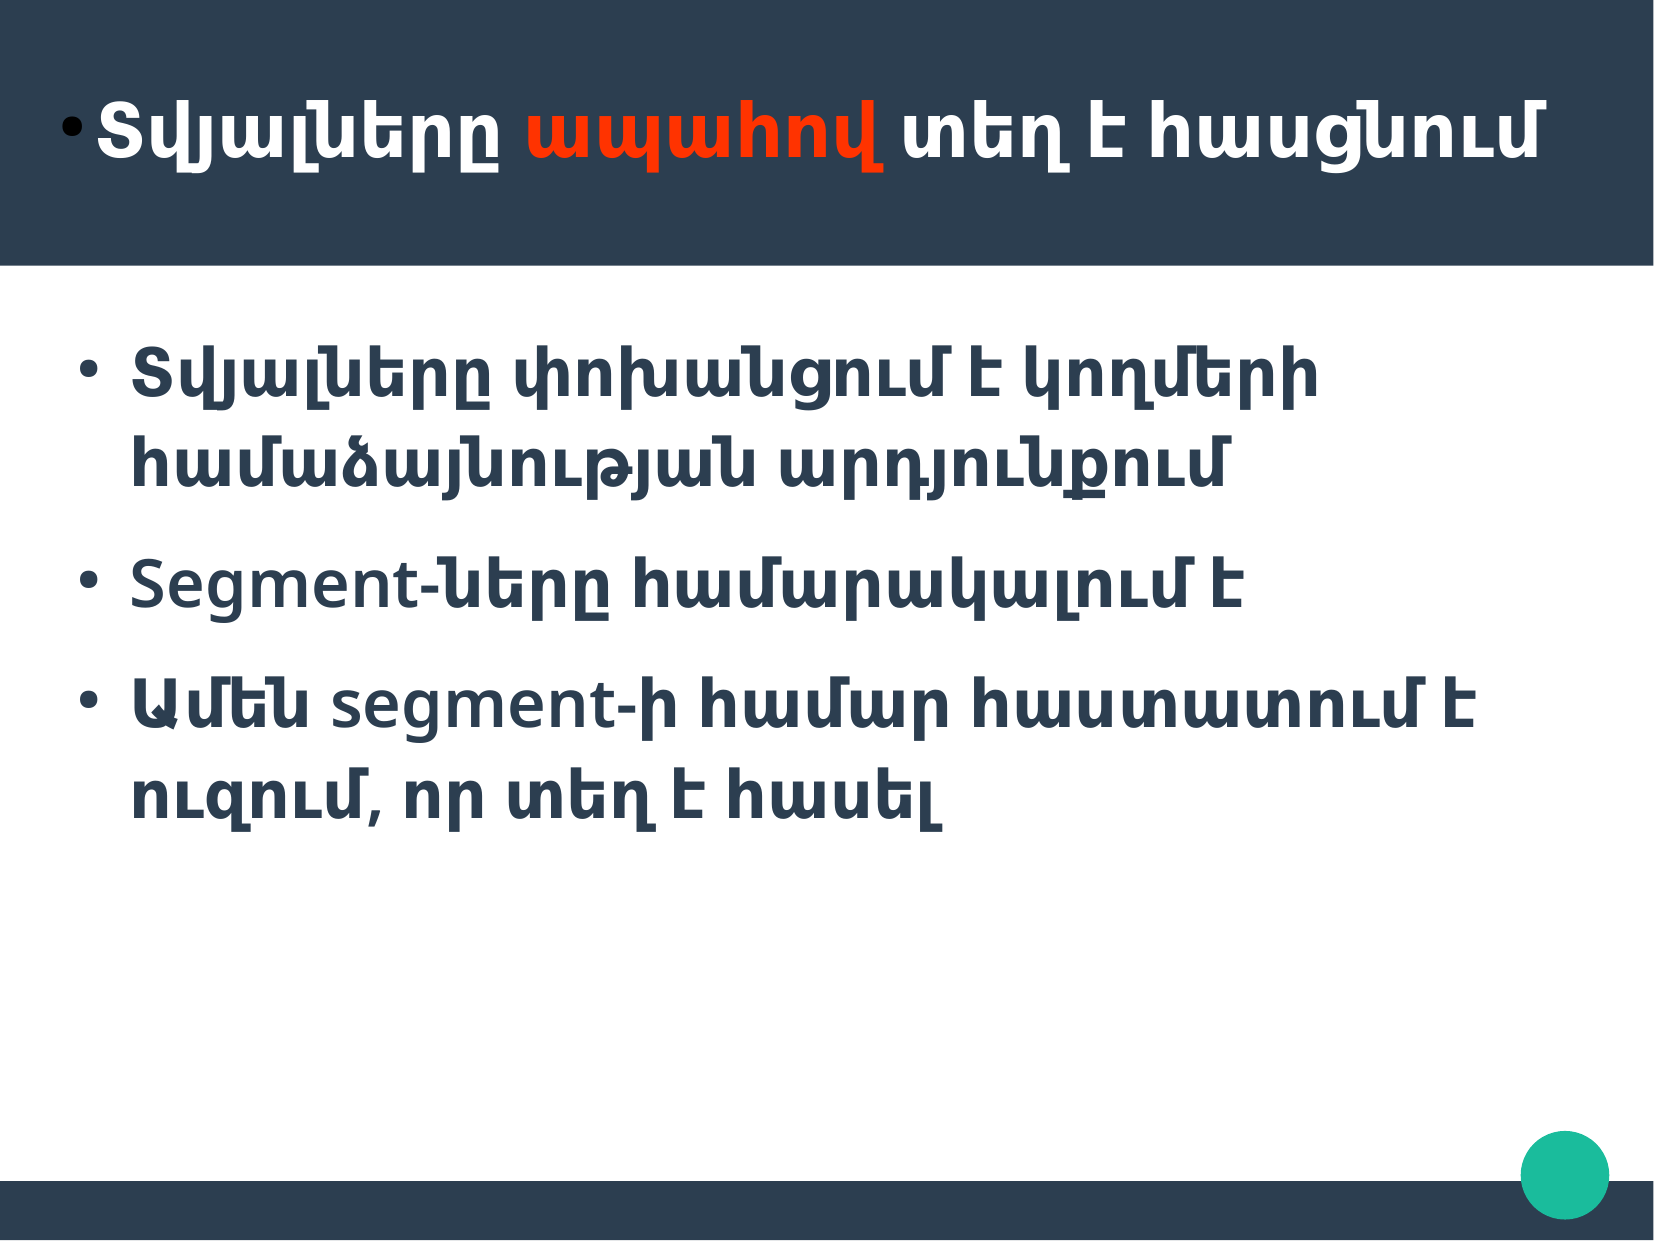

# Տվյալները ապահով տեղ է հասցնում
Տվյալները փոխանցում է կողմերի համաձայնության արդյունքում
Segment-ները համարակալում է
Ամեն segment-ի համար հաստատում է ուզում, որ տեղ է հասել